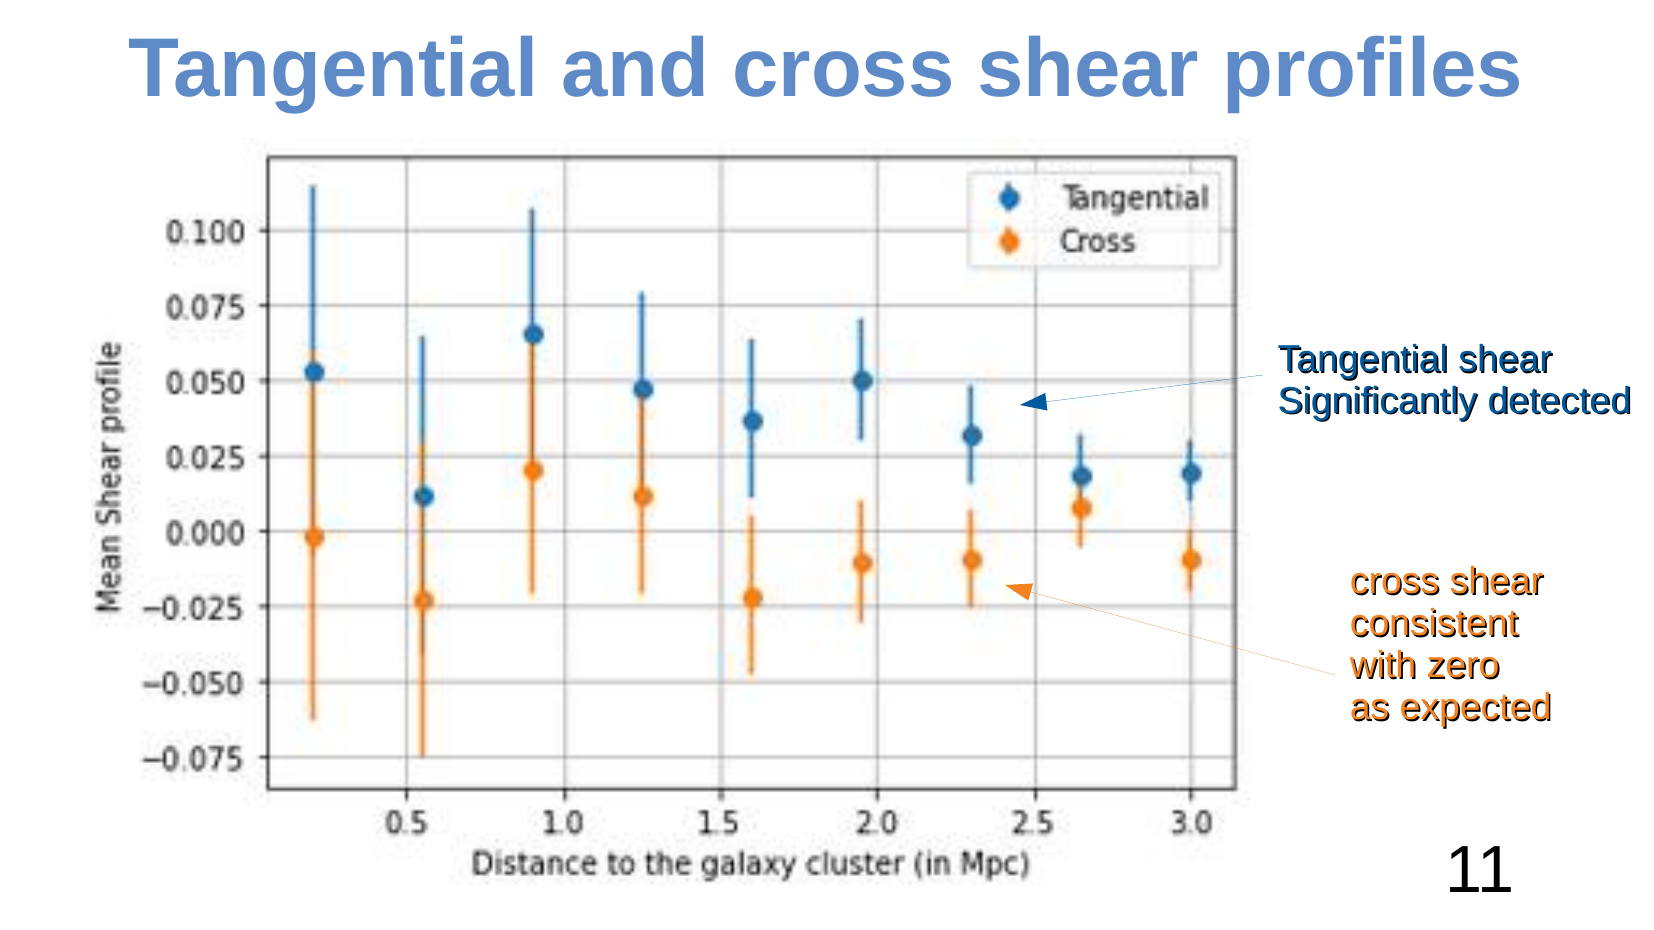

# Tangential and cross shear profiles
Tangential shear
Significantly detected
cross shear
consistent
with zero
as expected